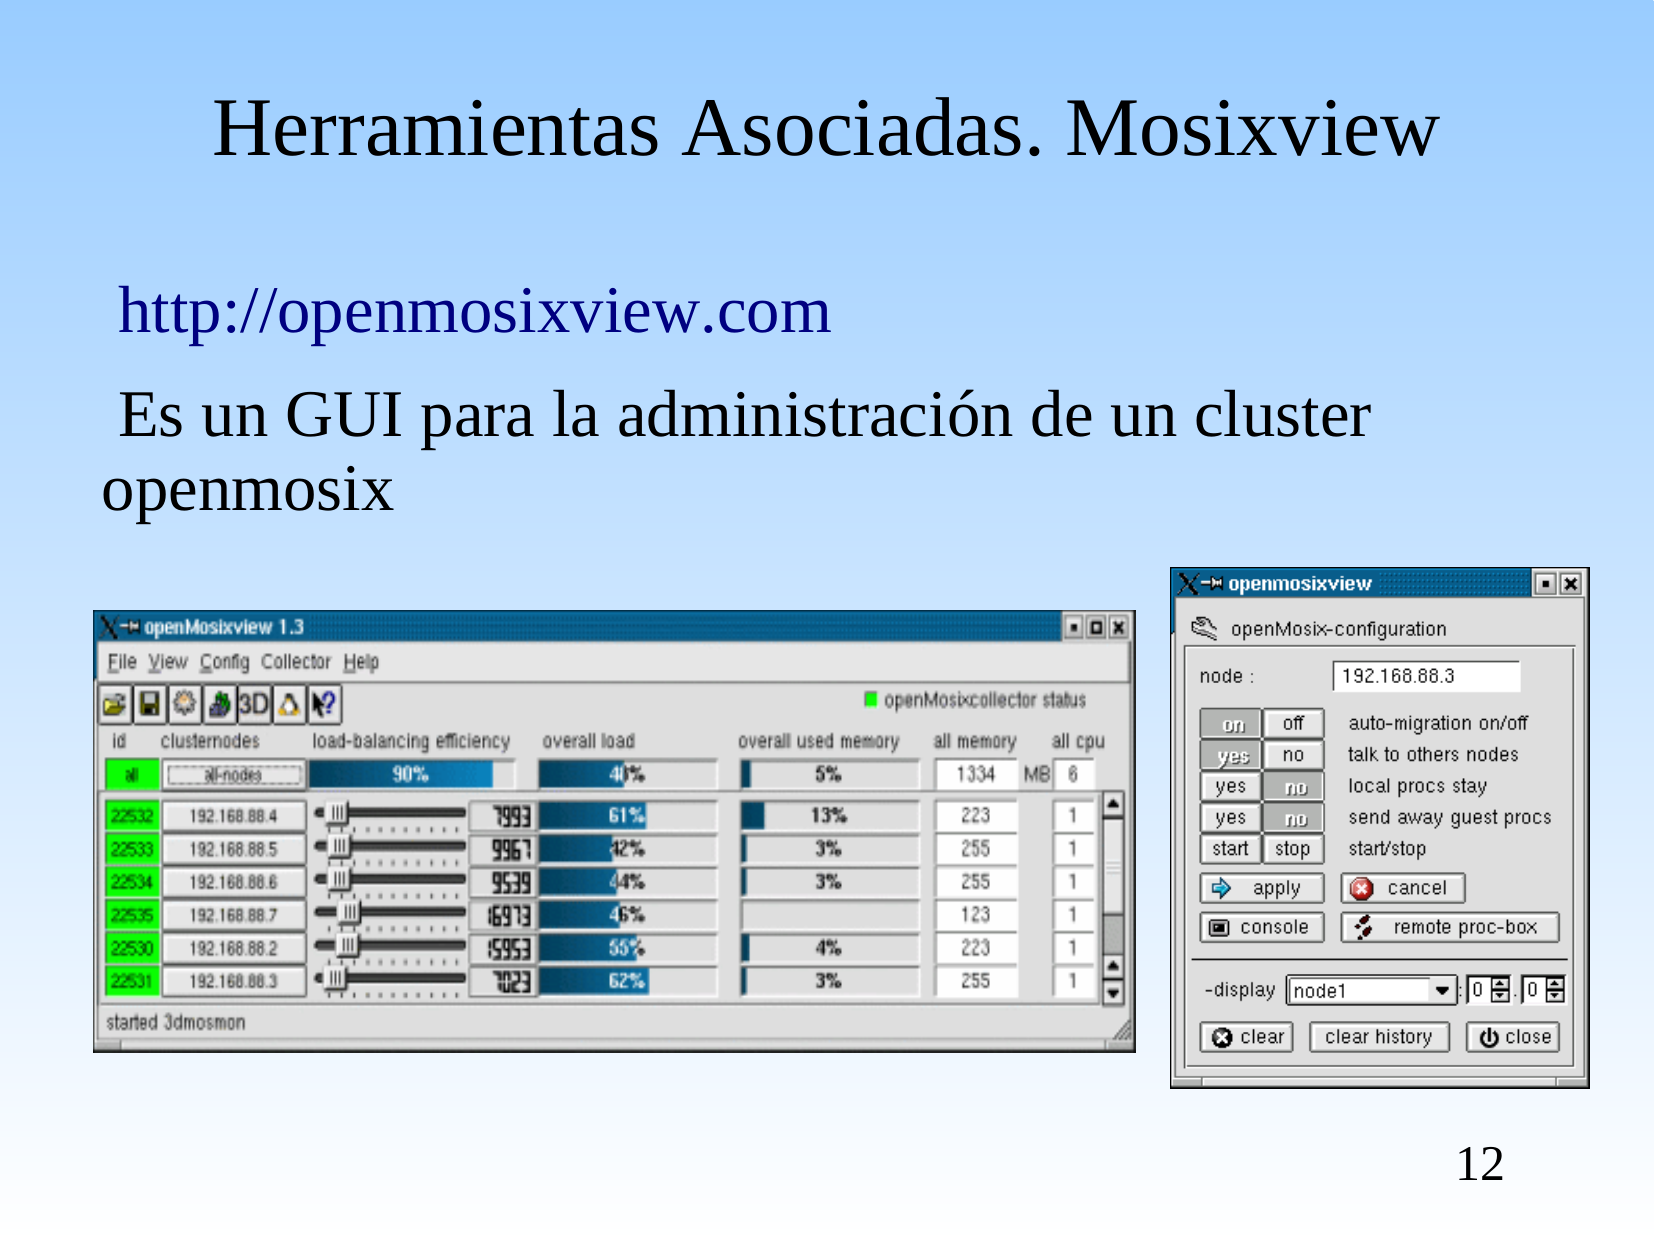

# Herramientas Asociadas. Mosixview
 http://openmosixview.com
 Es un GUI para la administración de un cluster openmosix